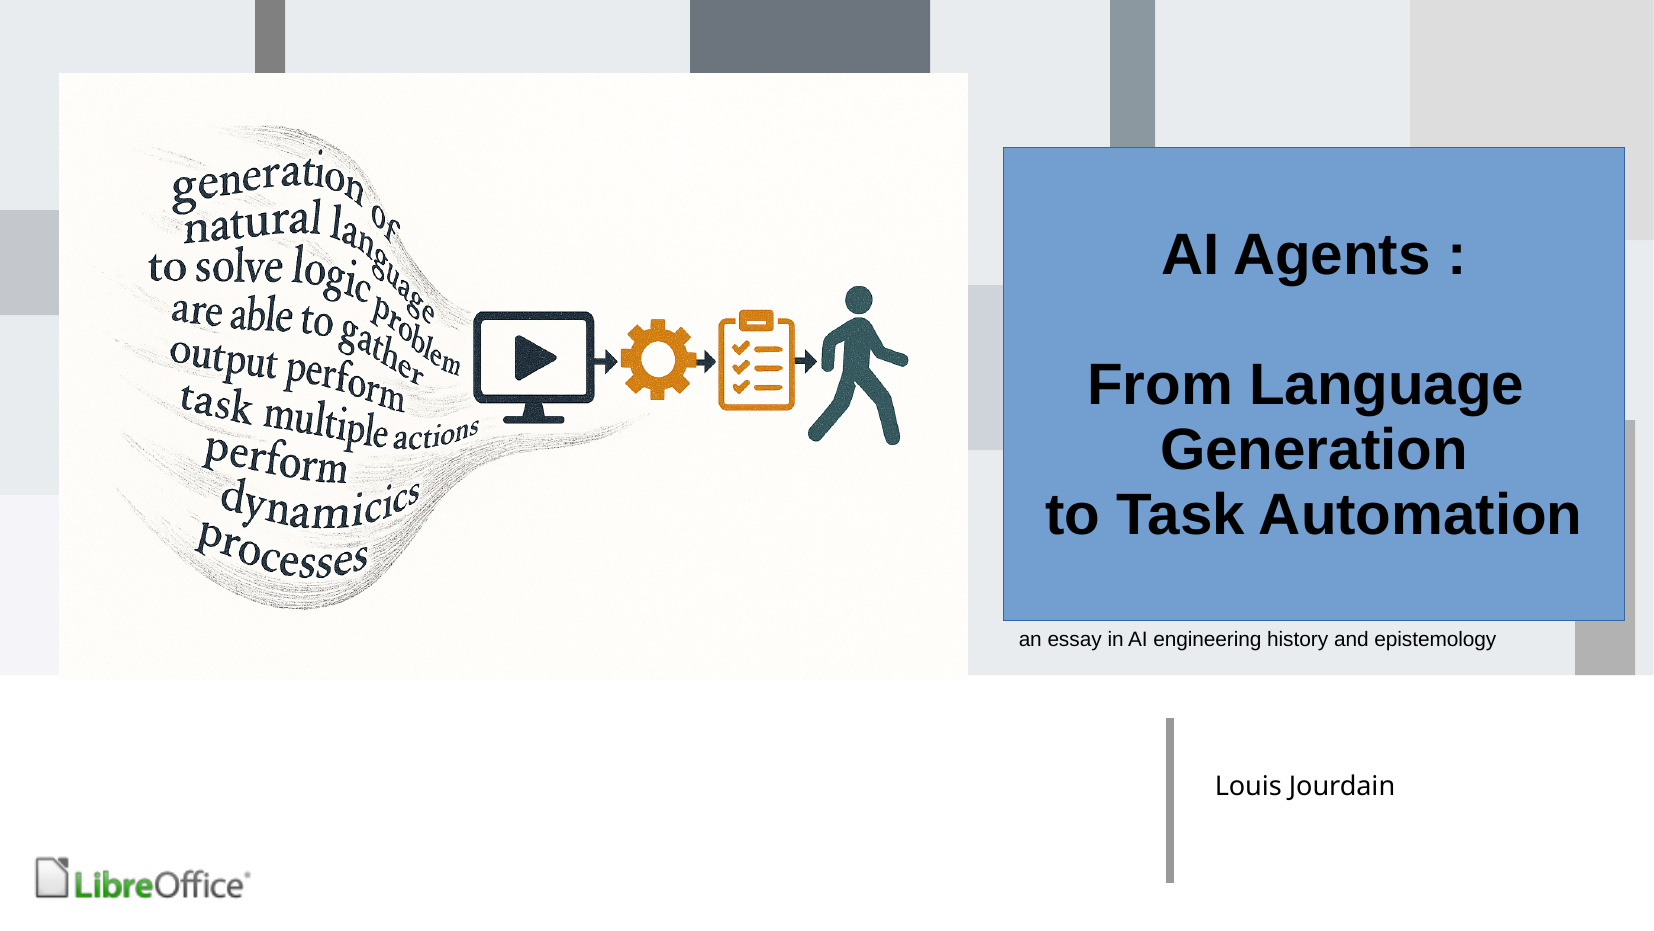

AI Agents :
From Language
Generation
to Task Automation
an essay in AI engineering history and epistemology
Louis Jourdain